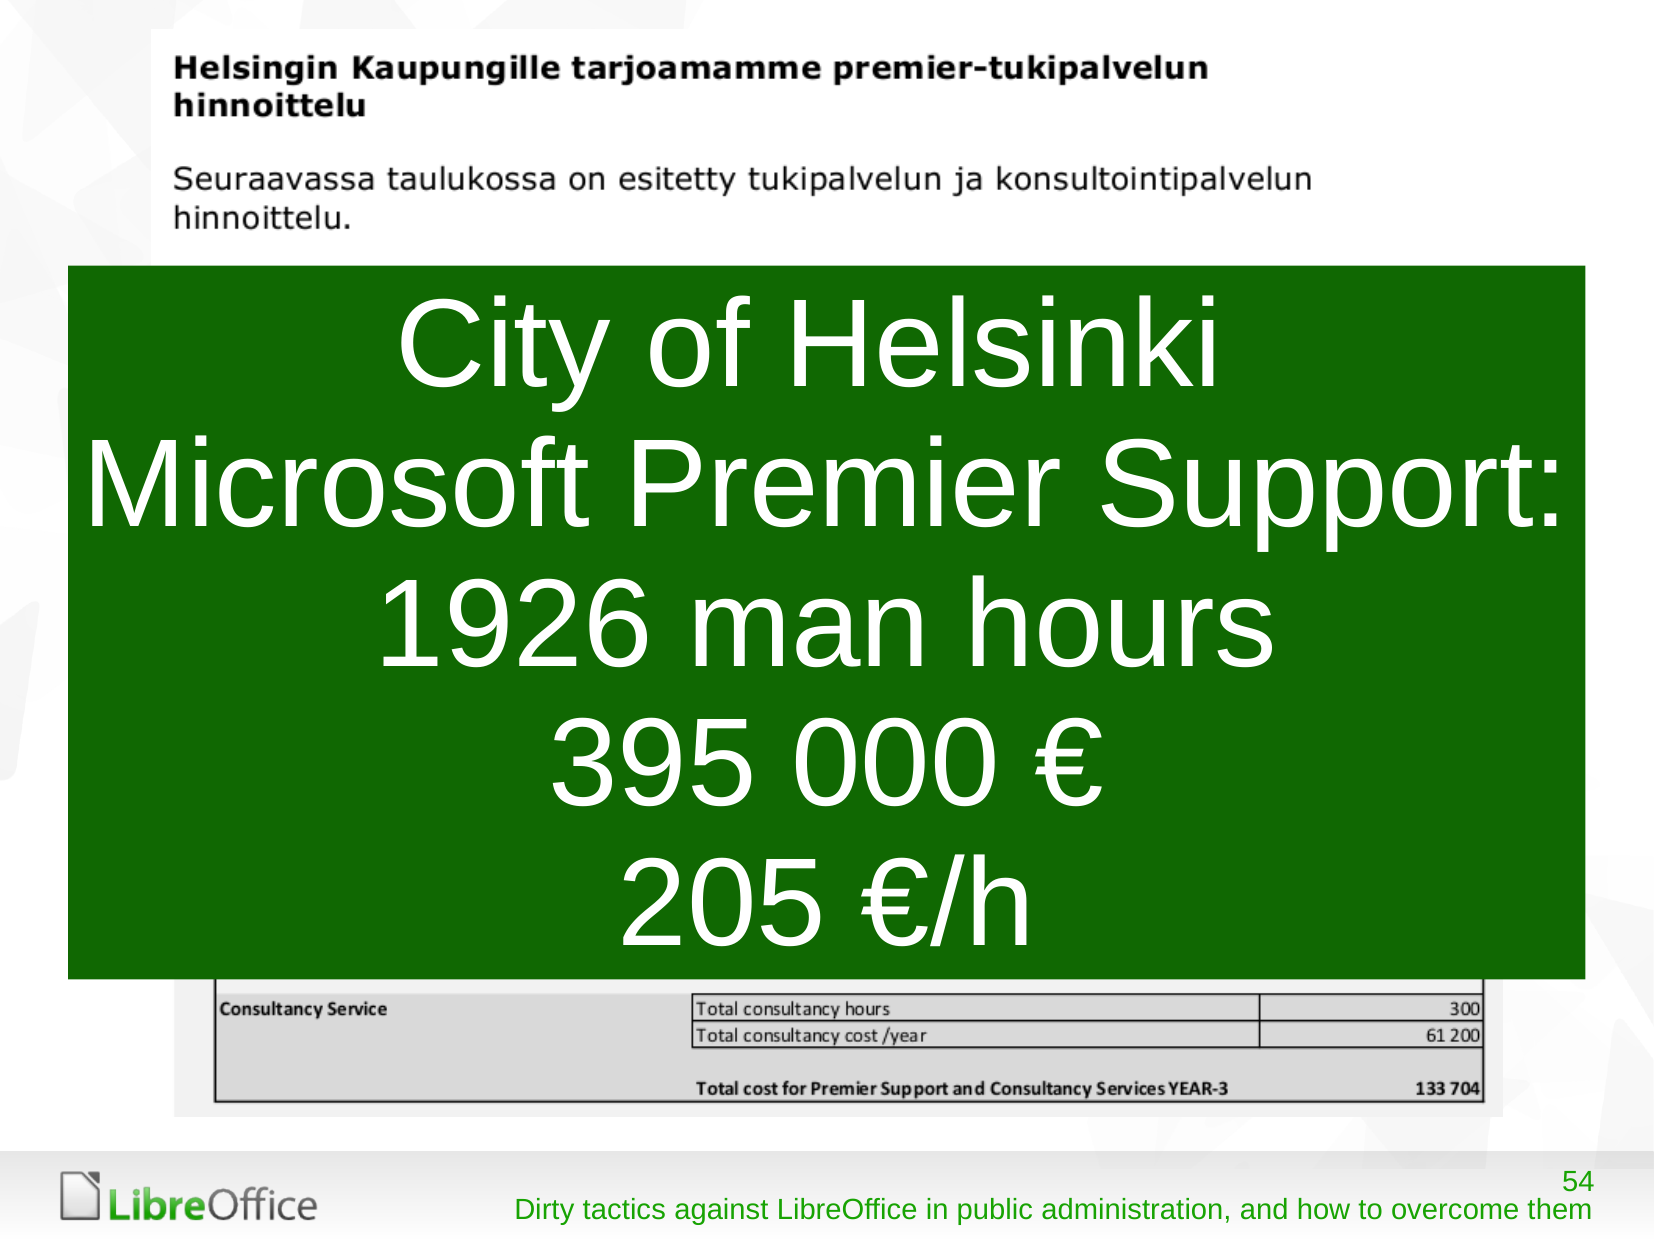

City of Helsinki
Microsoft Premier Support:
1926 man hours
395 000 €
205 €/h
54
Dirty tactics against LibreOffice in public administration, and how to overcome them